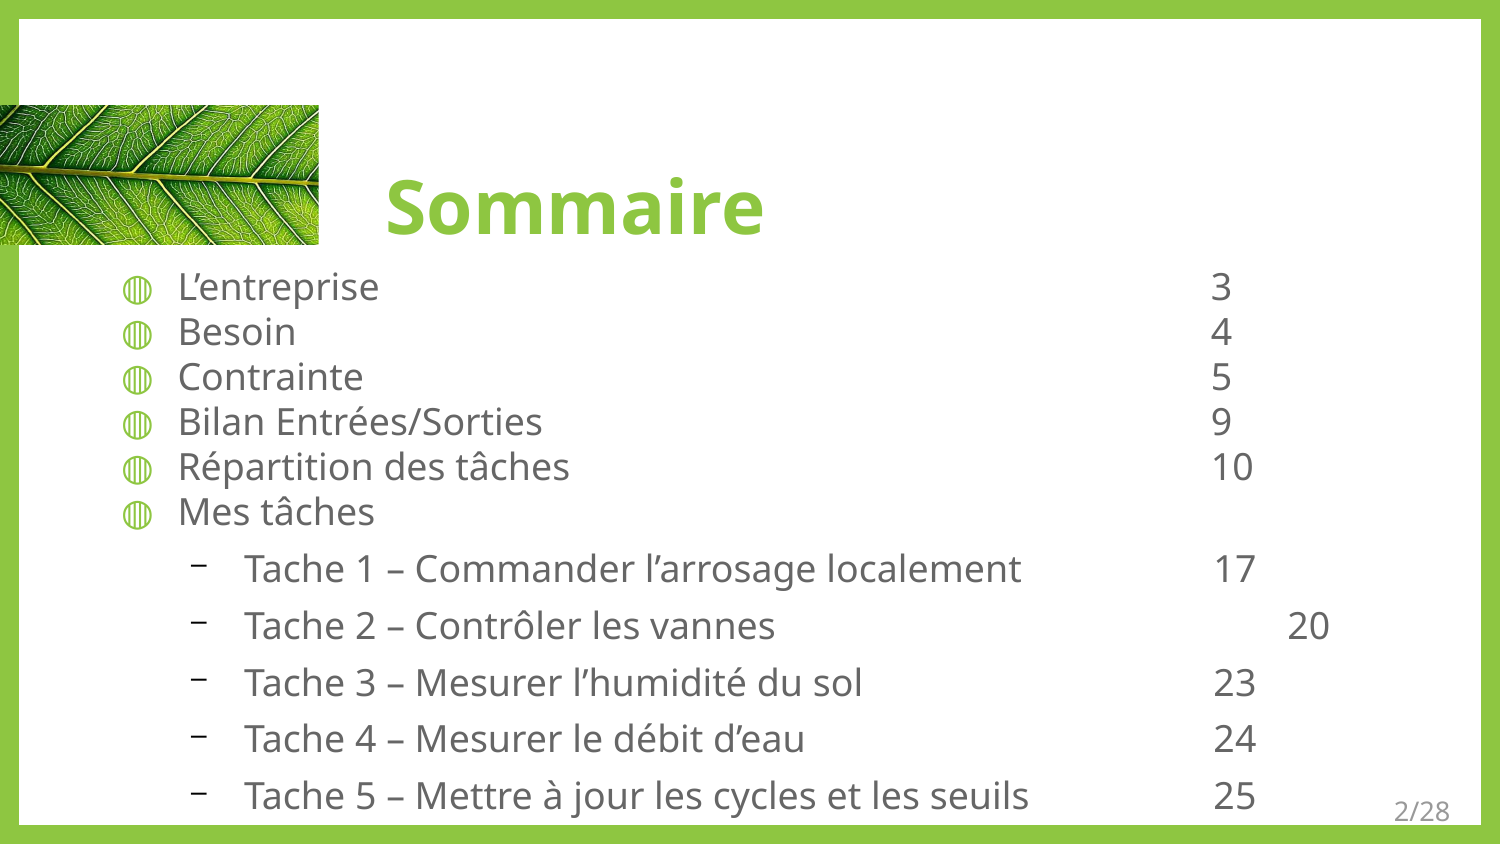

# Sommaire
L’entreprise												3
Besoin													4
Contrainte												5
Bilan Entrées/Sorties										9
Répartition des tâches									10
Mes tâches
Tache 1 – Commander l’arrosage localement 			 17
Tache 2 – Contrôler les vannes							 20
Tache 3 – Mesurer l’humidité du sol					 23
Tache 4 – Mesurer le débit d’eau						 24
Tache 5 – Mettre à jour les cycles et les seuils			 25